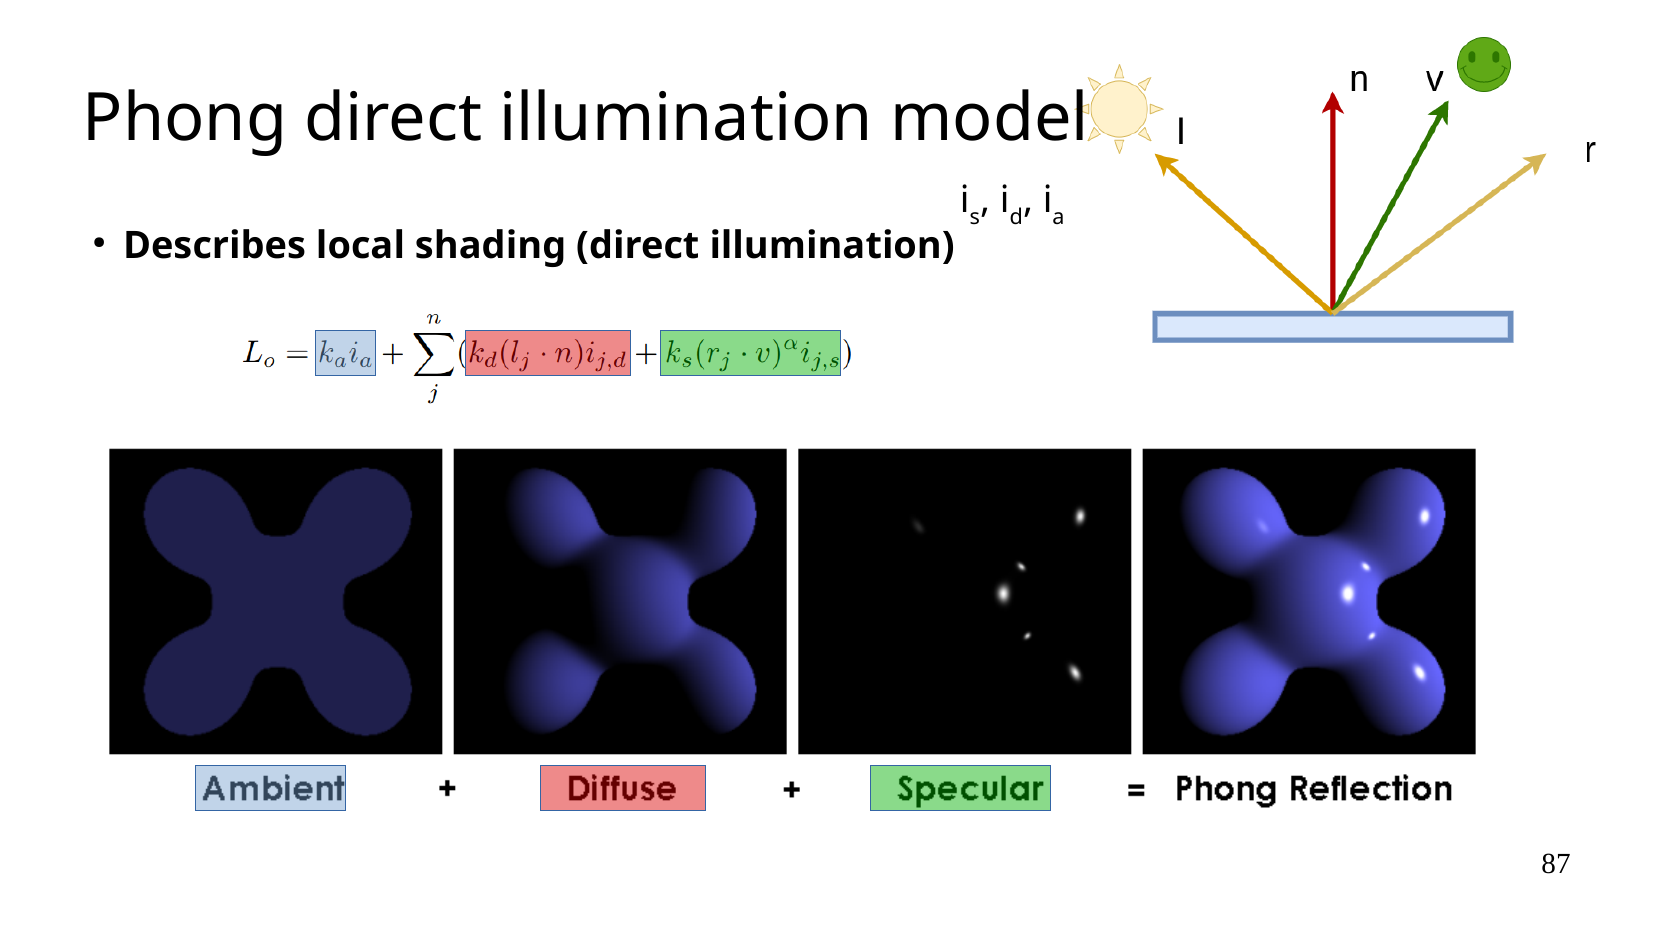

# Phong direct illumination model
is, id, ia
Describes local shading (direct illumination)
87